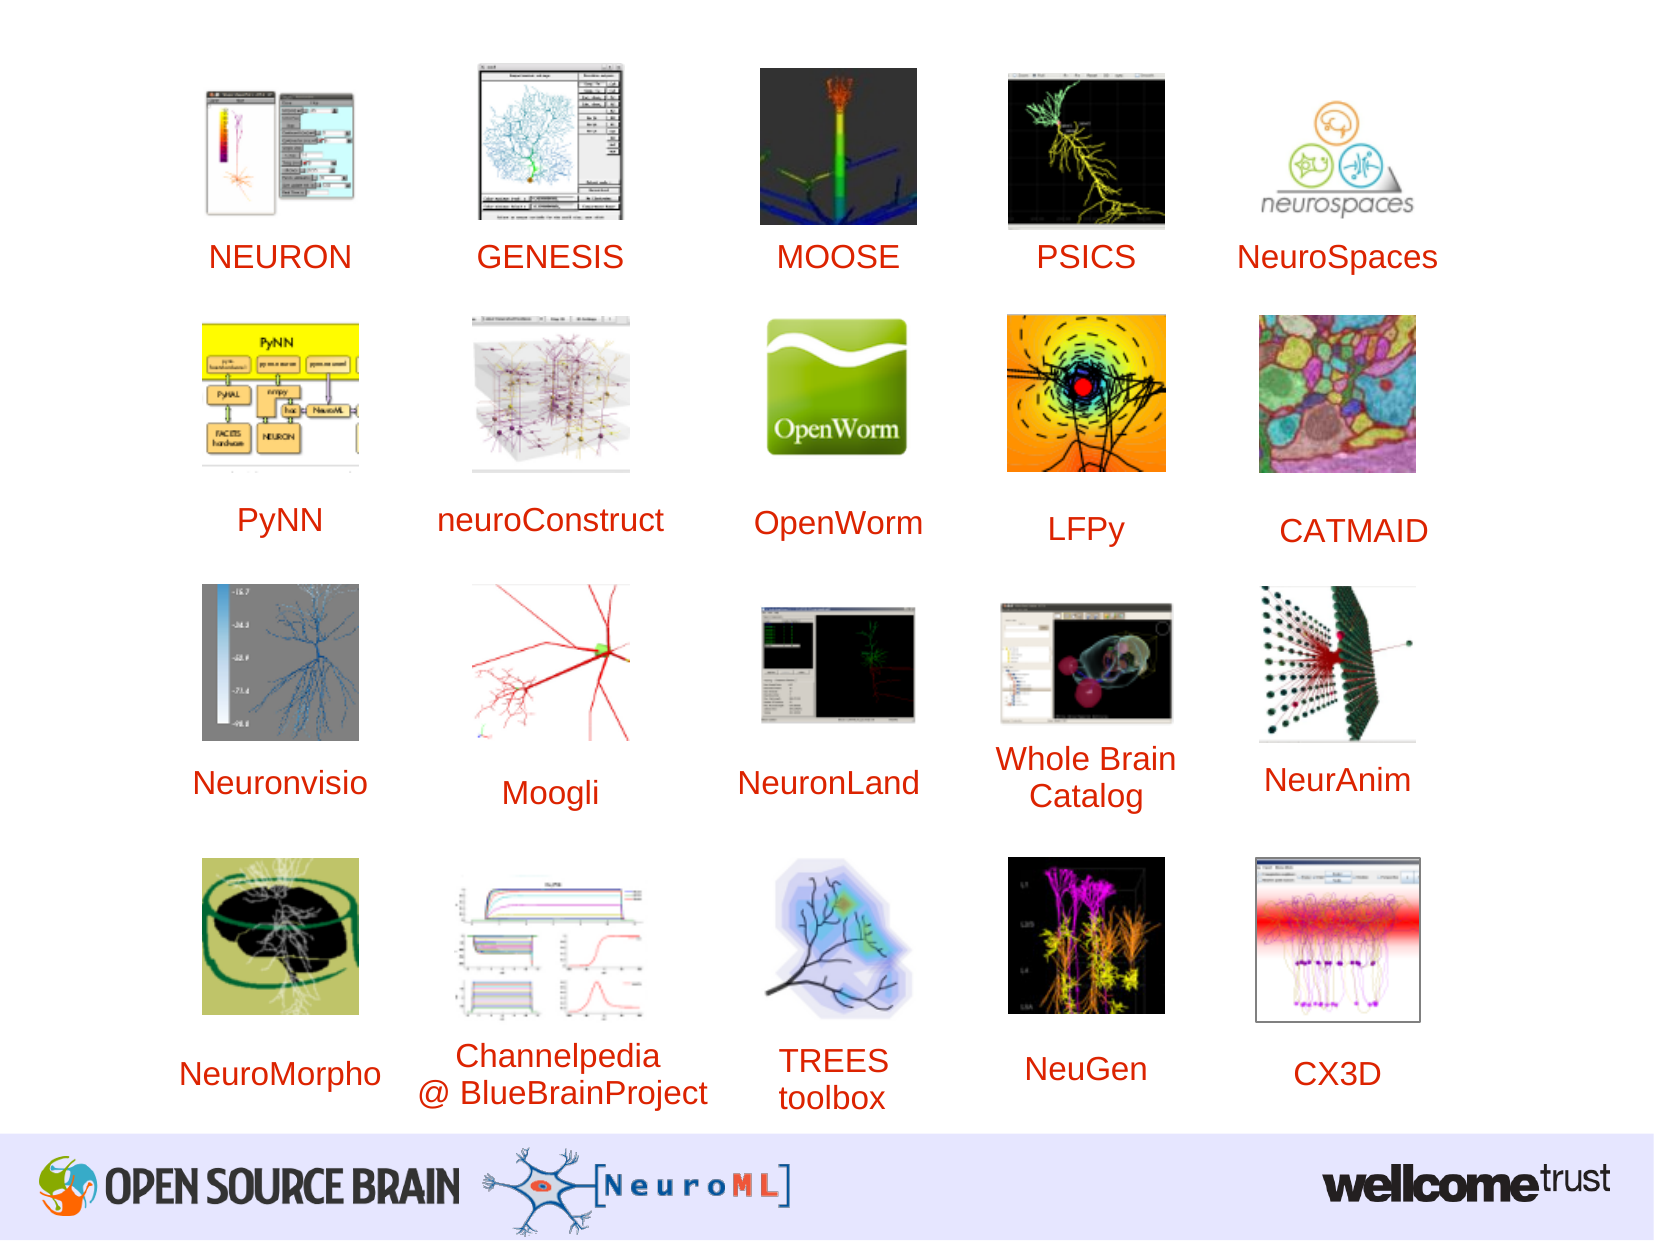

NEURON
GENESIS
MOOSE
PSICS
NeuroSpaces
PyNN
neuroConstruct
OpenWorm
LFPy
CATMAID
Whole Brain
Catalog
NeurAnim
Neuronvisio
NeuronLand
Moogli
Channelpedia
@ BlueBrainProject
TREES
toolbox
NeuGen
NeuroMorpho
CX3D
http://www.opensourcebrain.org